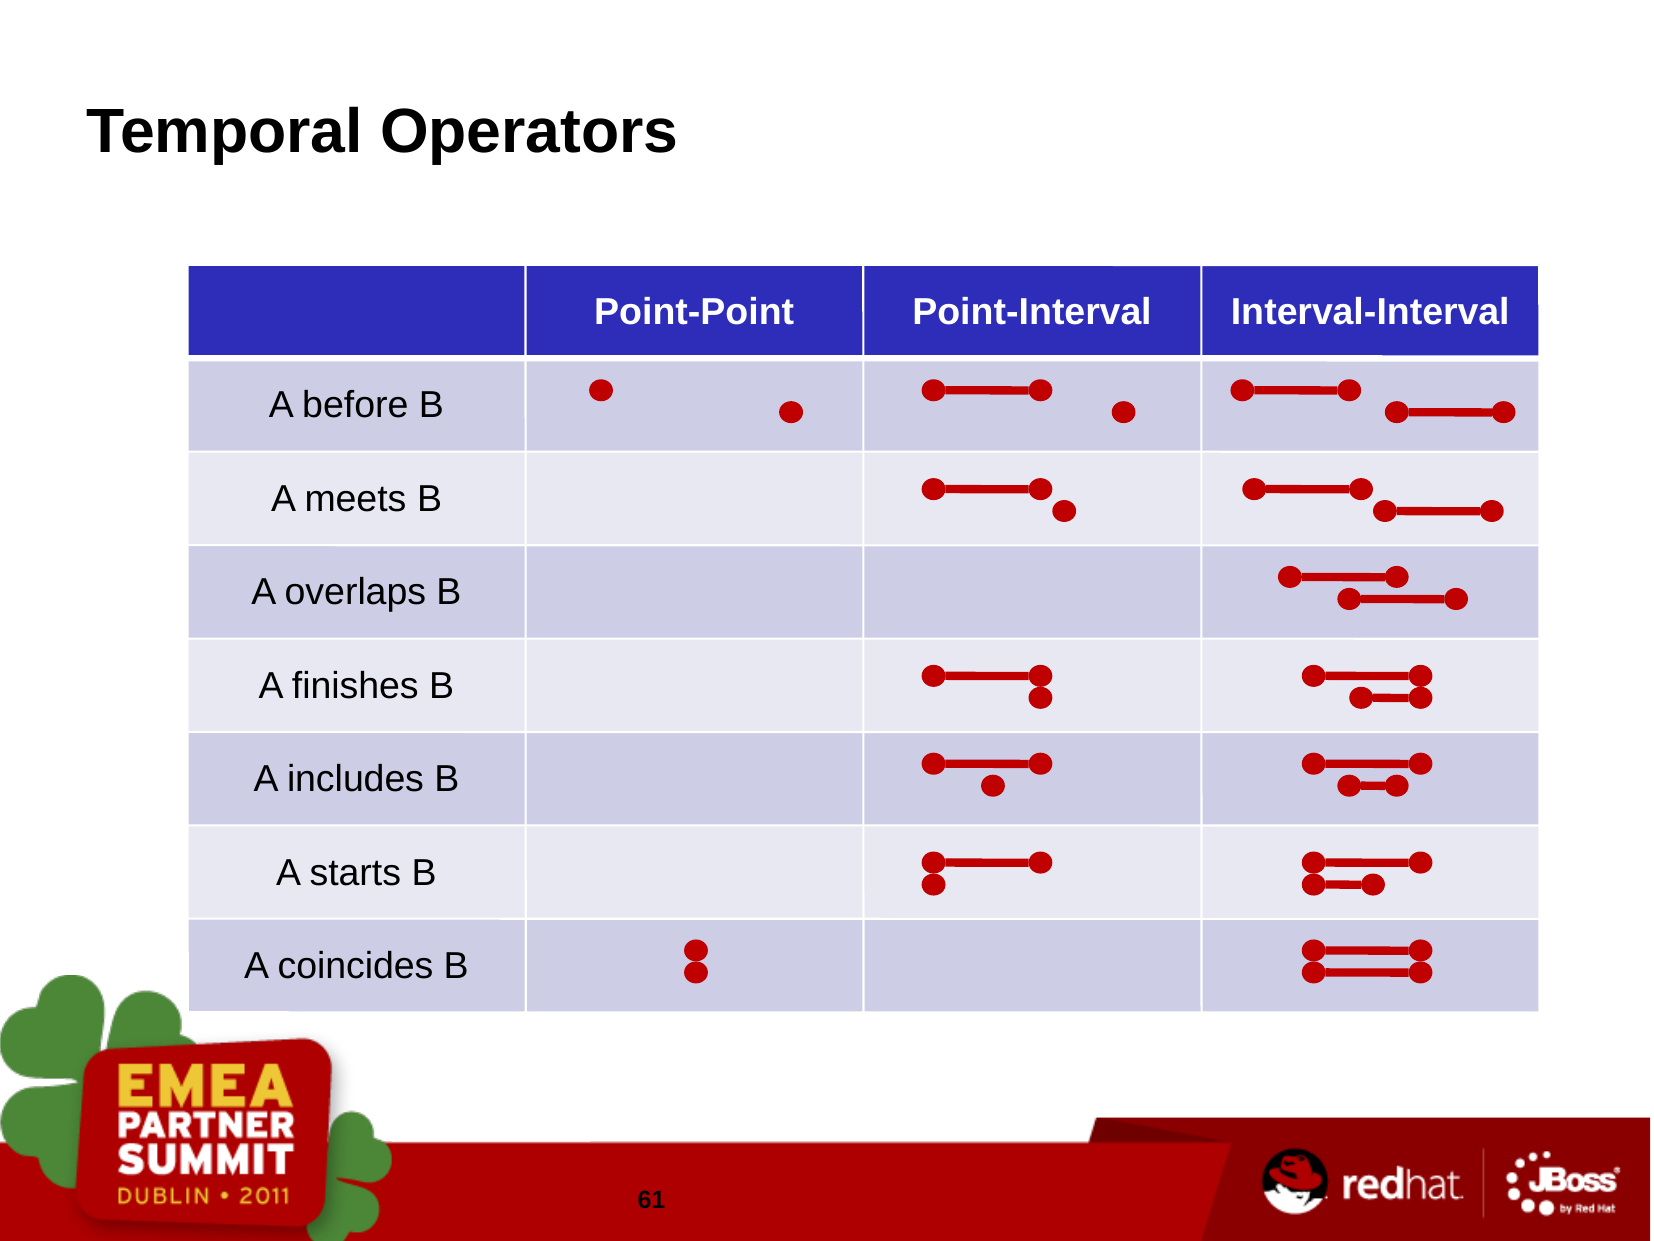

# Temporal Operators
Point-Point
Point-Interval
Interval-Interval
A before B
A meets B
A overlaps B
A finishes B
A includes B
A starts B
A coincides B